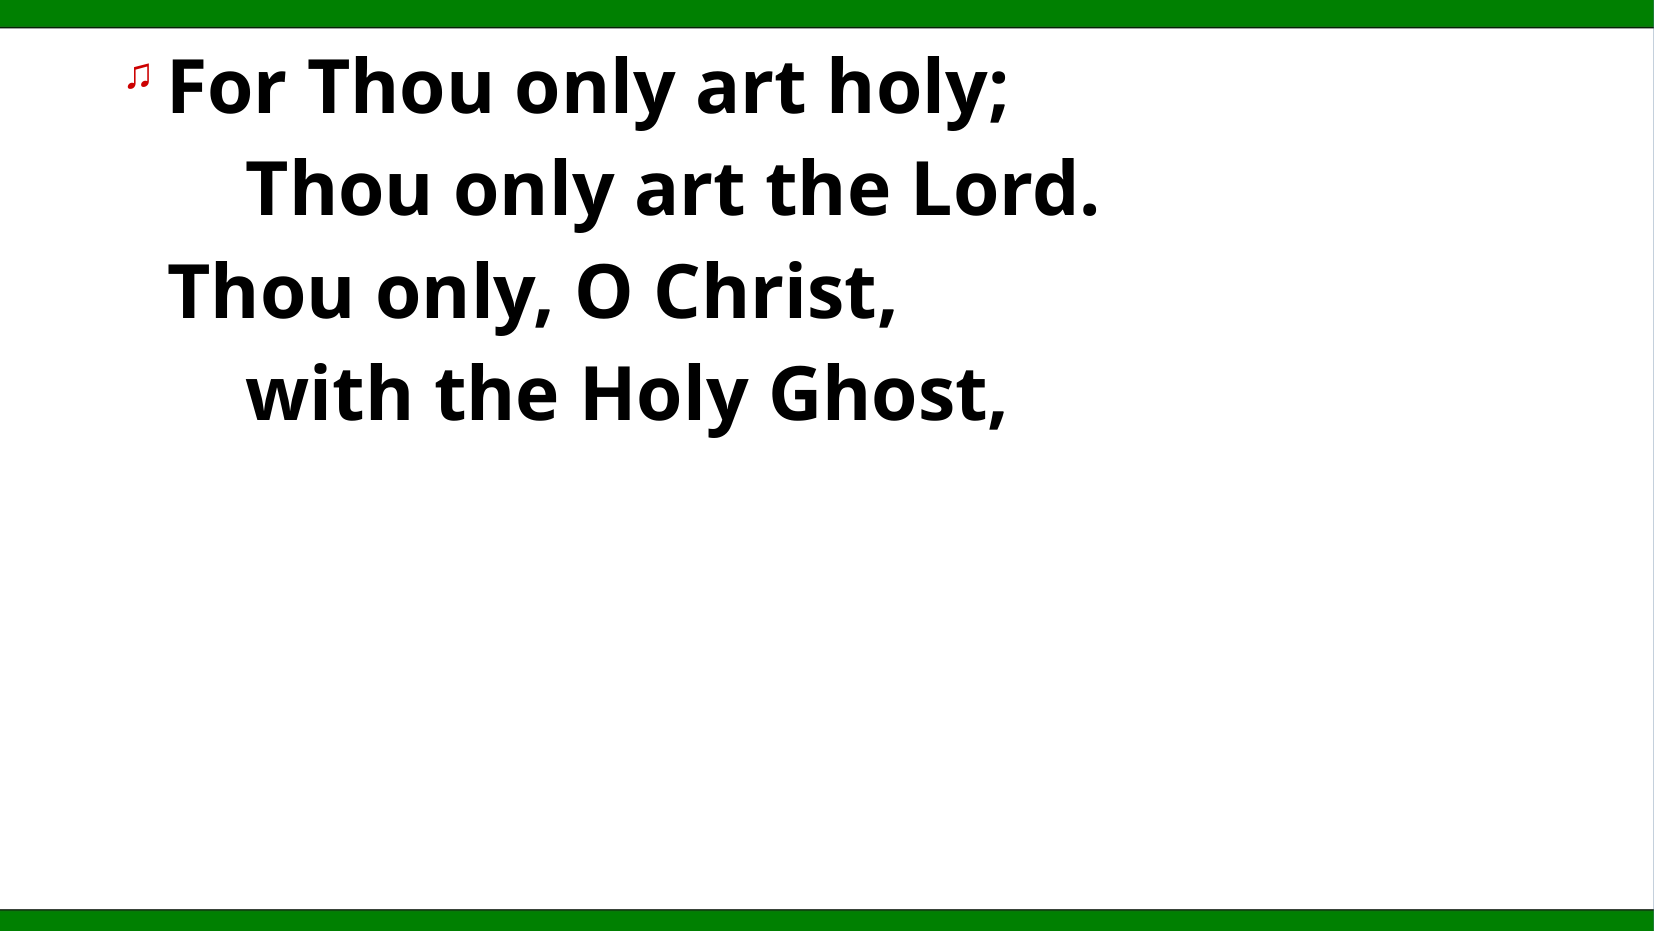

♫ For Thou only art holy;
 Thou only art the Lord.
 Thou only, O Christ,
 with the Holy Ghost,